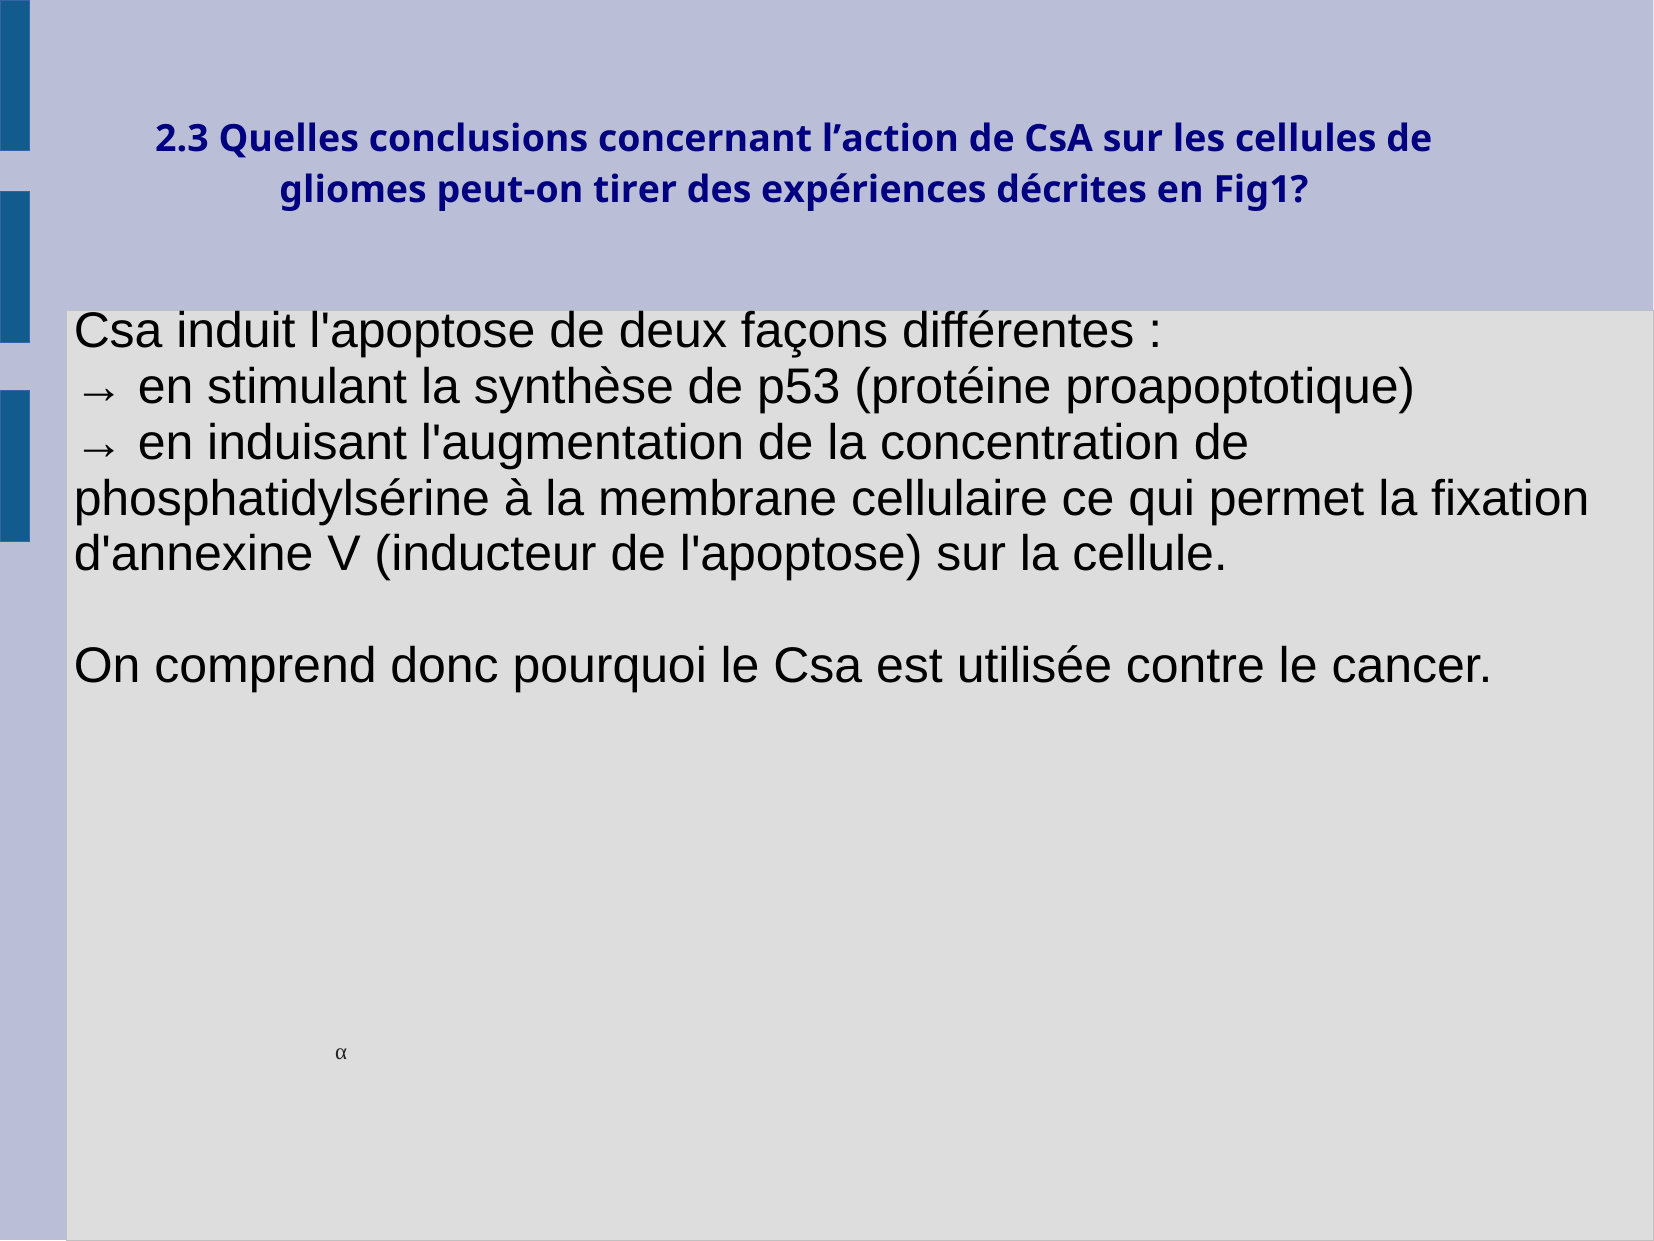

# 2.3 Quelles conclusions concernant l’action de CsA sur les cellules de gliomes peut-on tirer des expériences décrites en Fig1?
Csa induit l'apoptose de deux façons différentes :
→ en stimulant la synthèse de p53 (protéine proapoptotique)
→ en induisant l'augmentation de la concentration de phosphatidylsérine à la membrane cellulaire ce qui permet la fixation d'annexine V (inducteur de l'apoptose) sur la cellule.
On comprend donc pourquoi le Csa est utilisée contre le cancer.